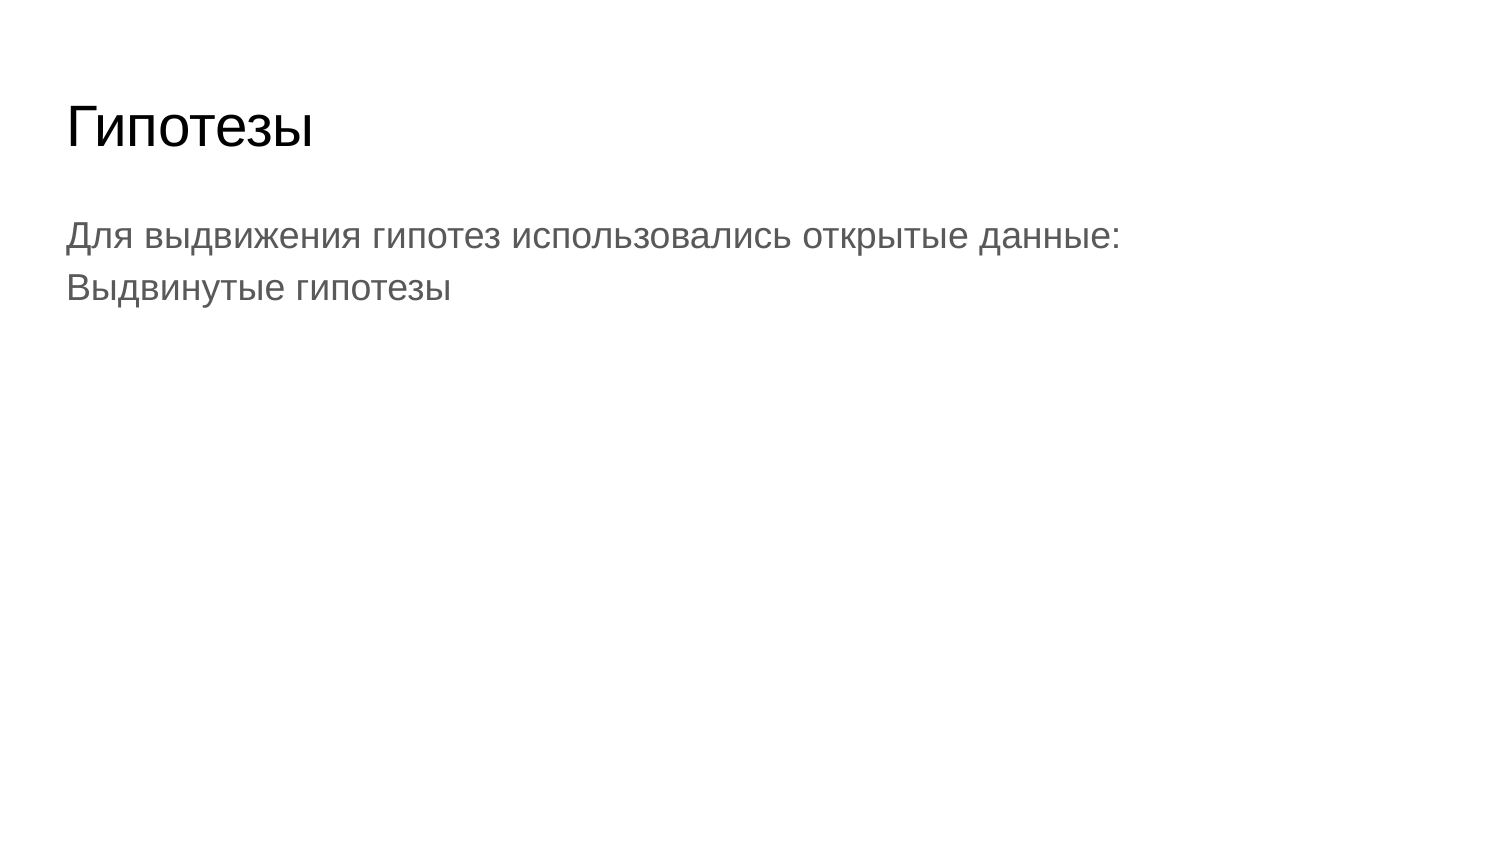

# Гипотезы
Для выдвижения гипотез использовались открытые данные:
Выдвинутые гипотезы